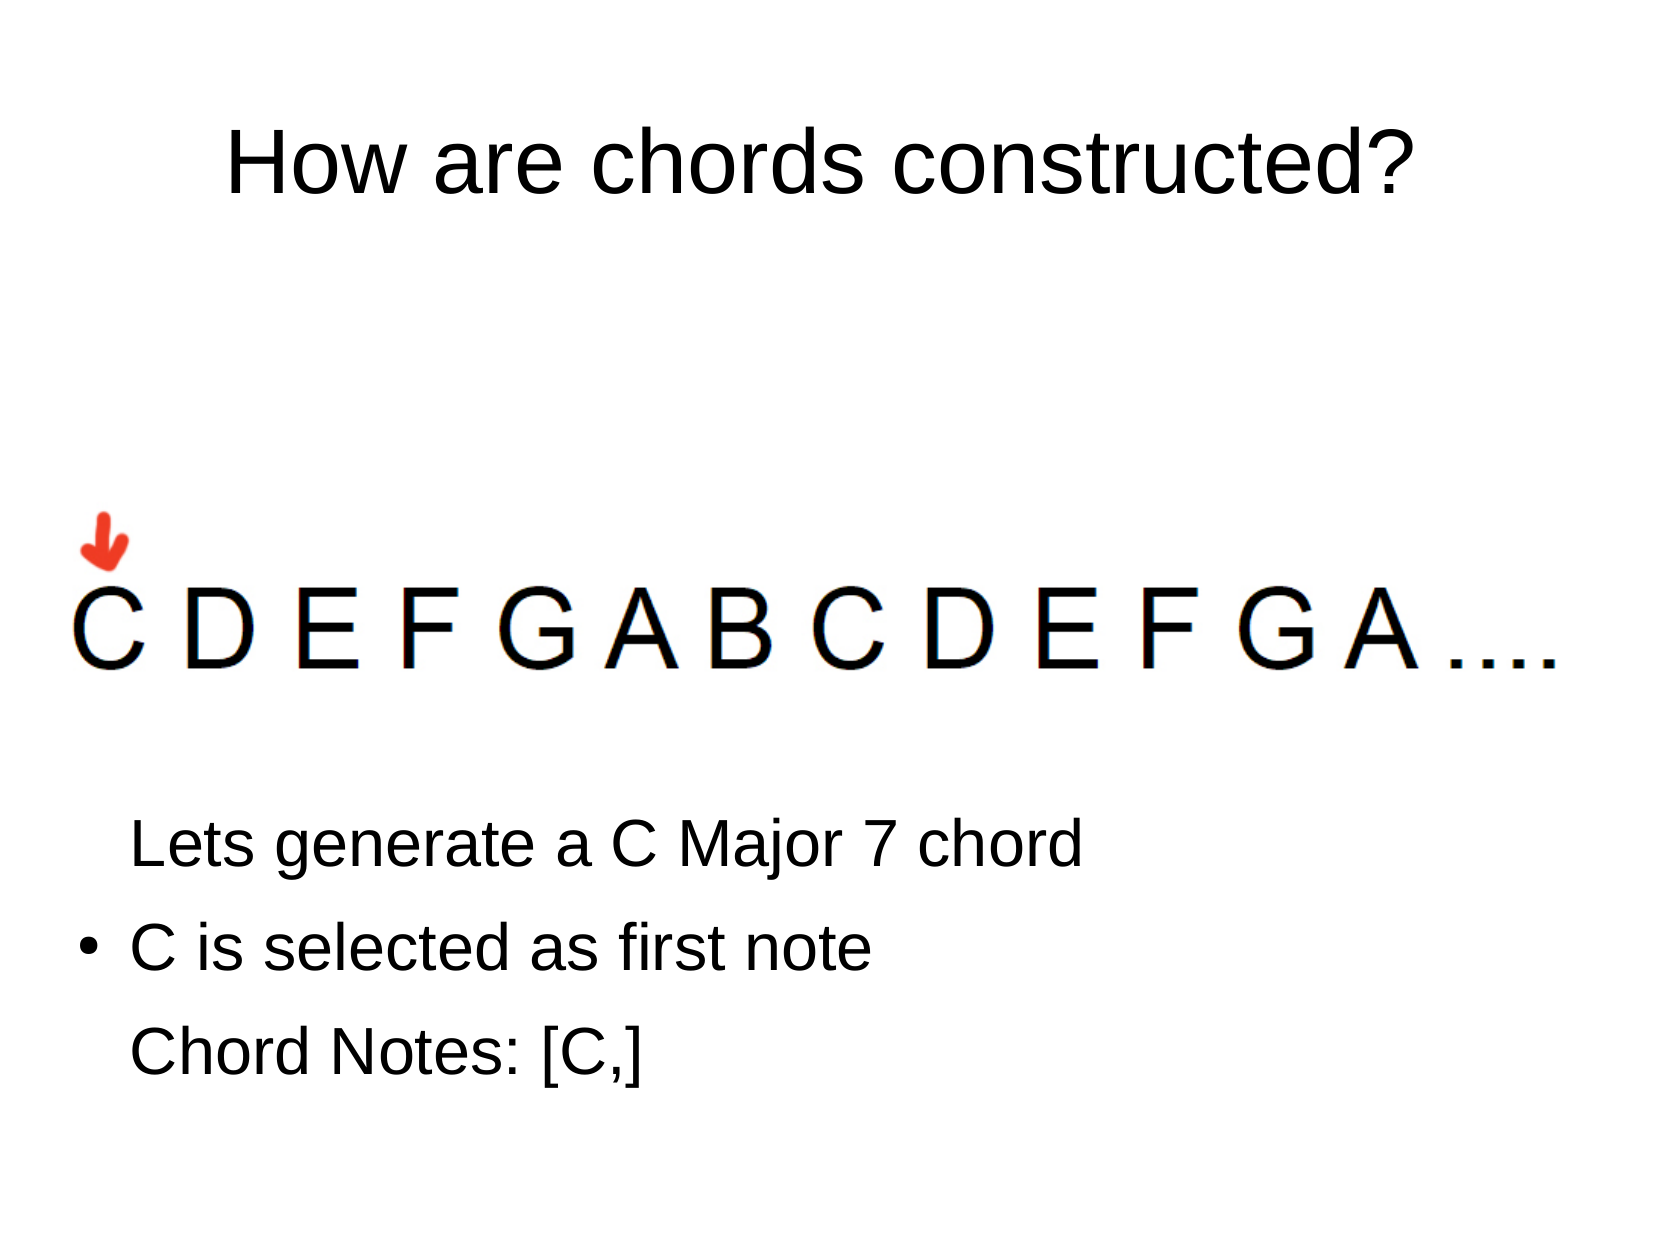

# How are chords constructed?
Lets generate a C Major 7 chord
C is selected as first note
Chord Notes: [C,]